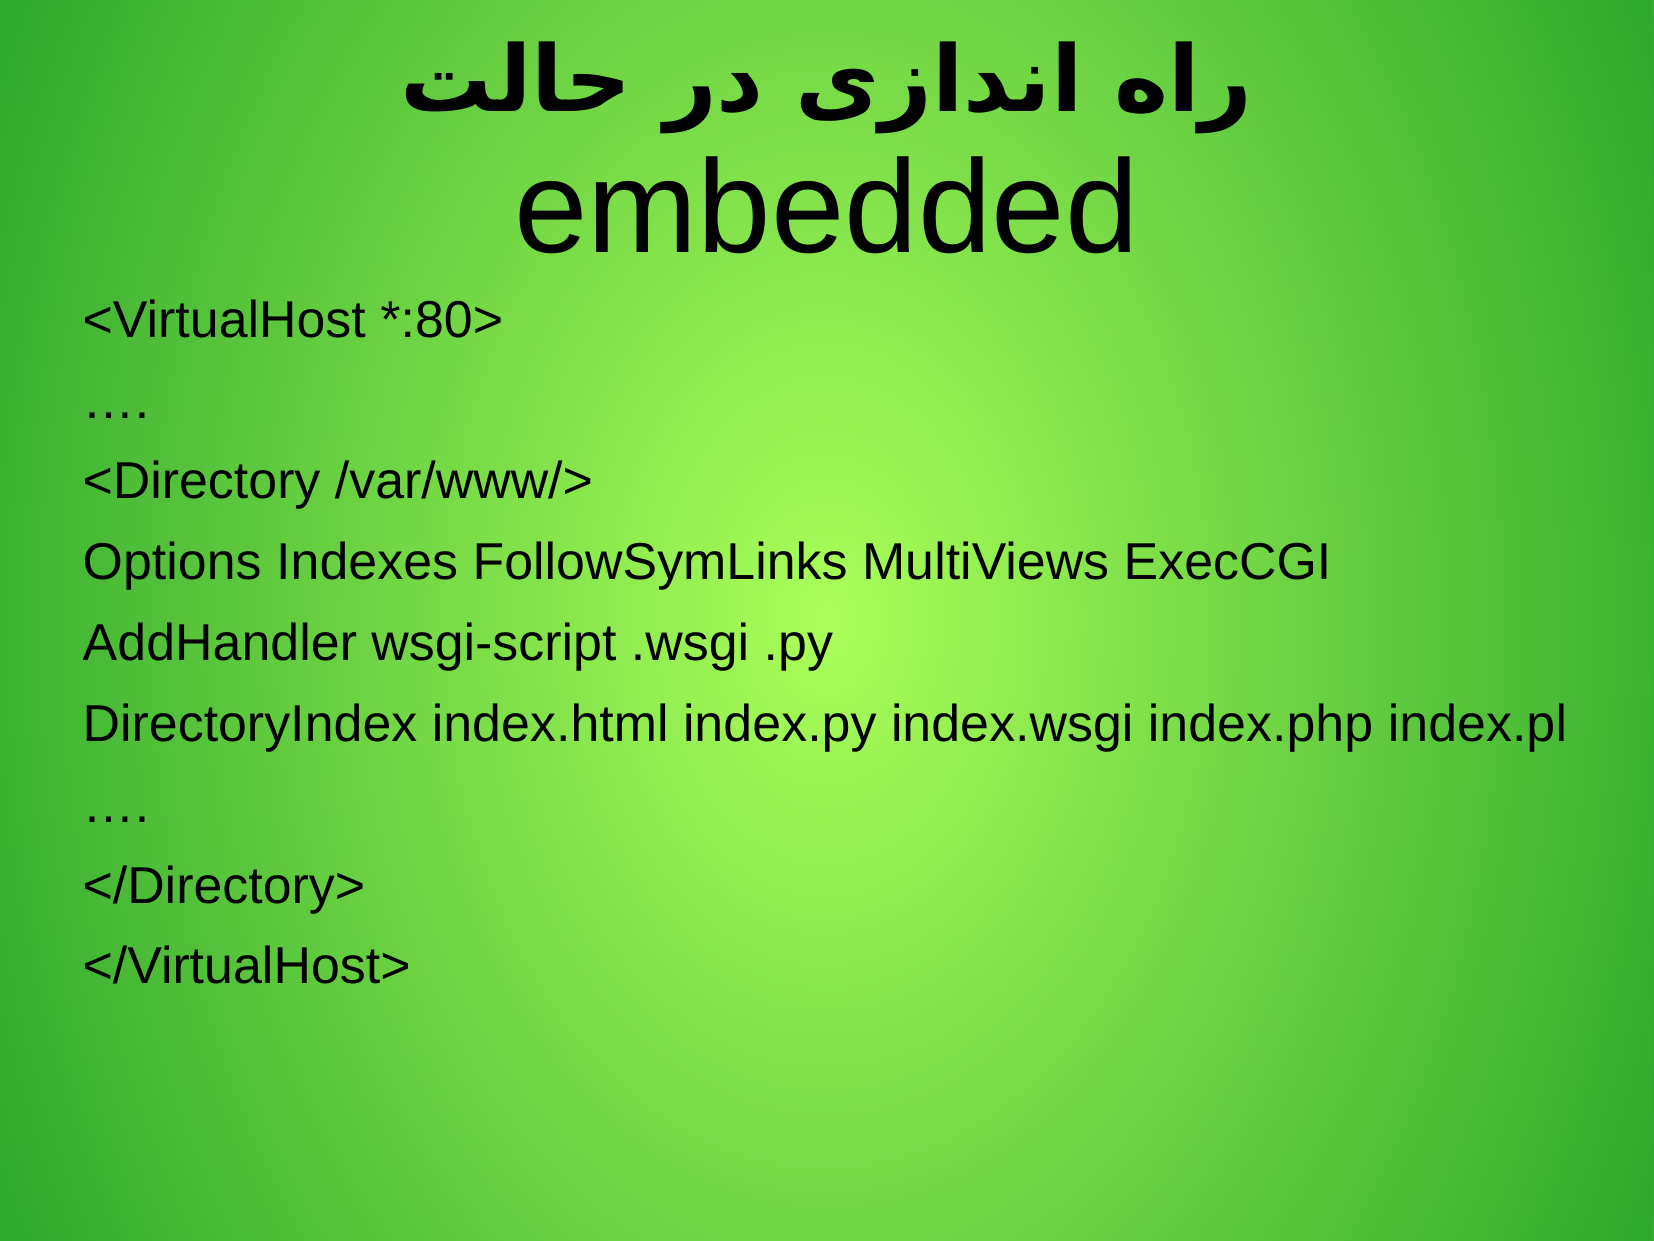

# راه اندازی در حالت embedded
<VirtualHost *:80>
….
<Directory /var/www/>
Options Indexes FollowSymLinks MultiViews ExecCGI
AddHandler wsgi-script .wsgi .py
DirectoryIndex index.html index.py index.wsgi index.php index.pl
….
</Directory>
</VirtualHost>